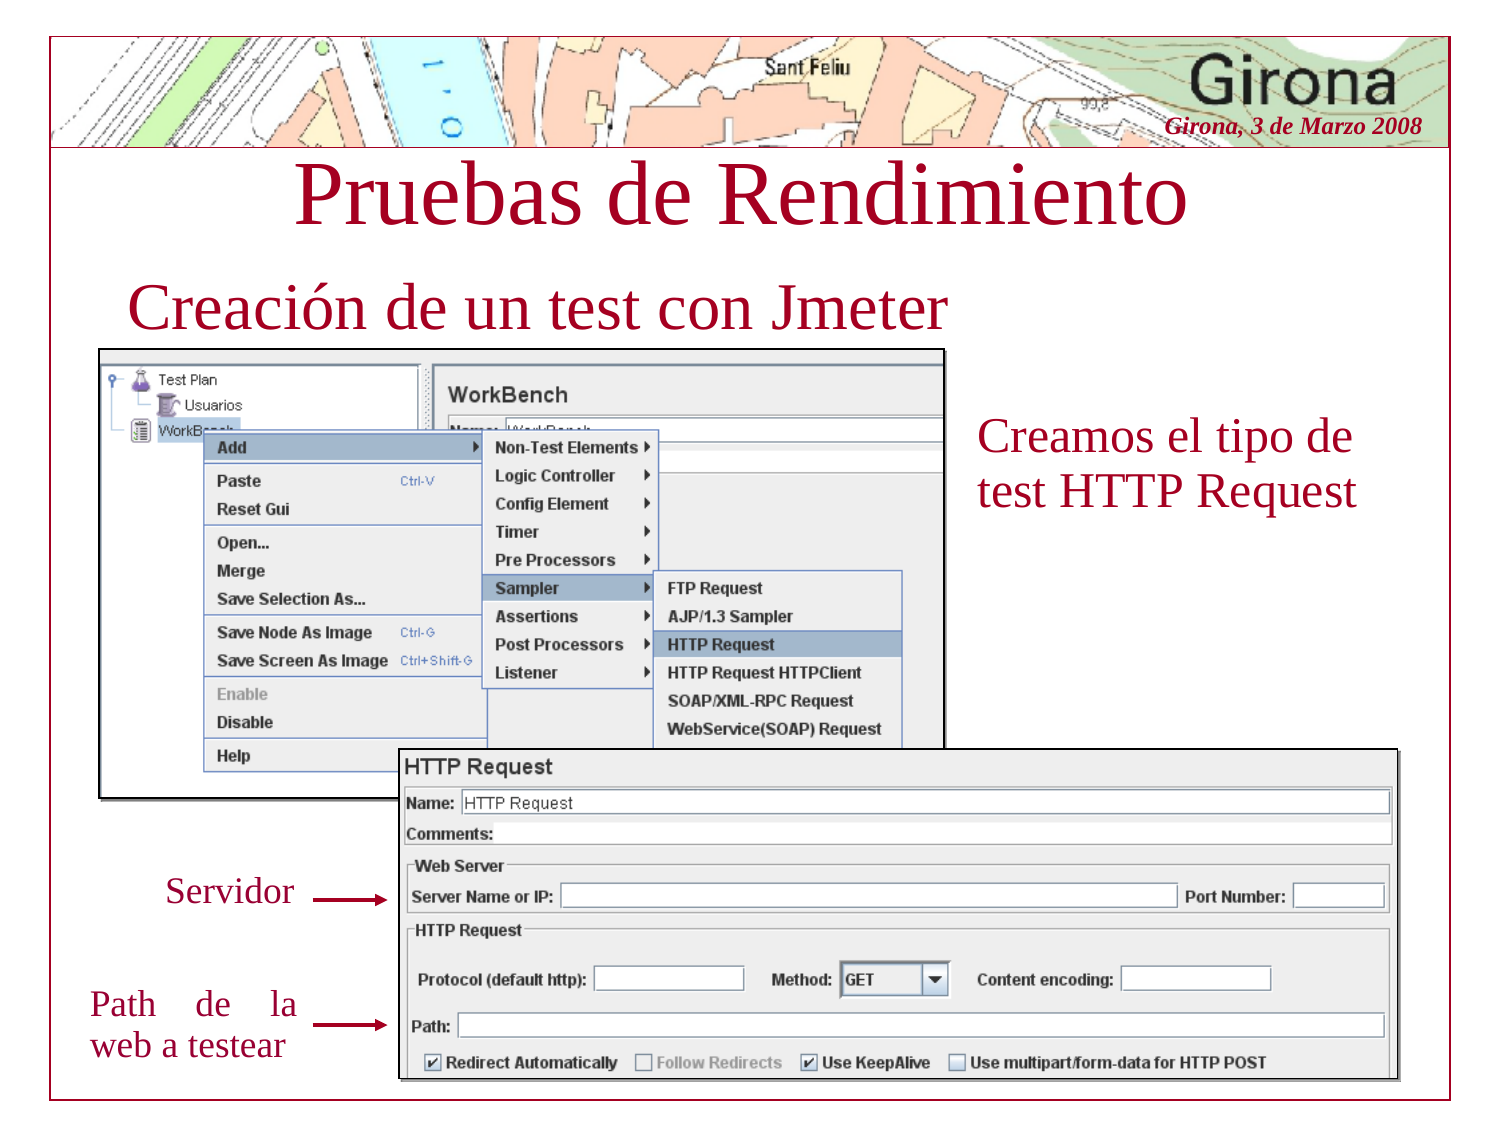

# Pruebas de Rendimiento
Creación de un test con Jmeter
Creamos el tipo de test HTTP Request
Servidor
Path de la web a testear